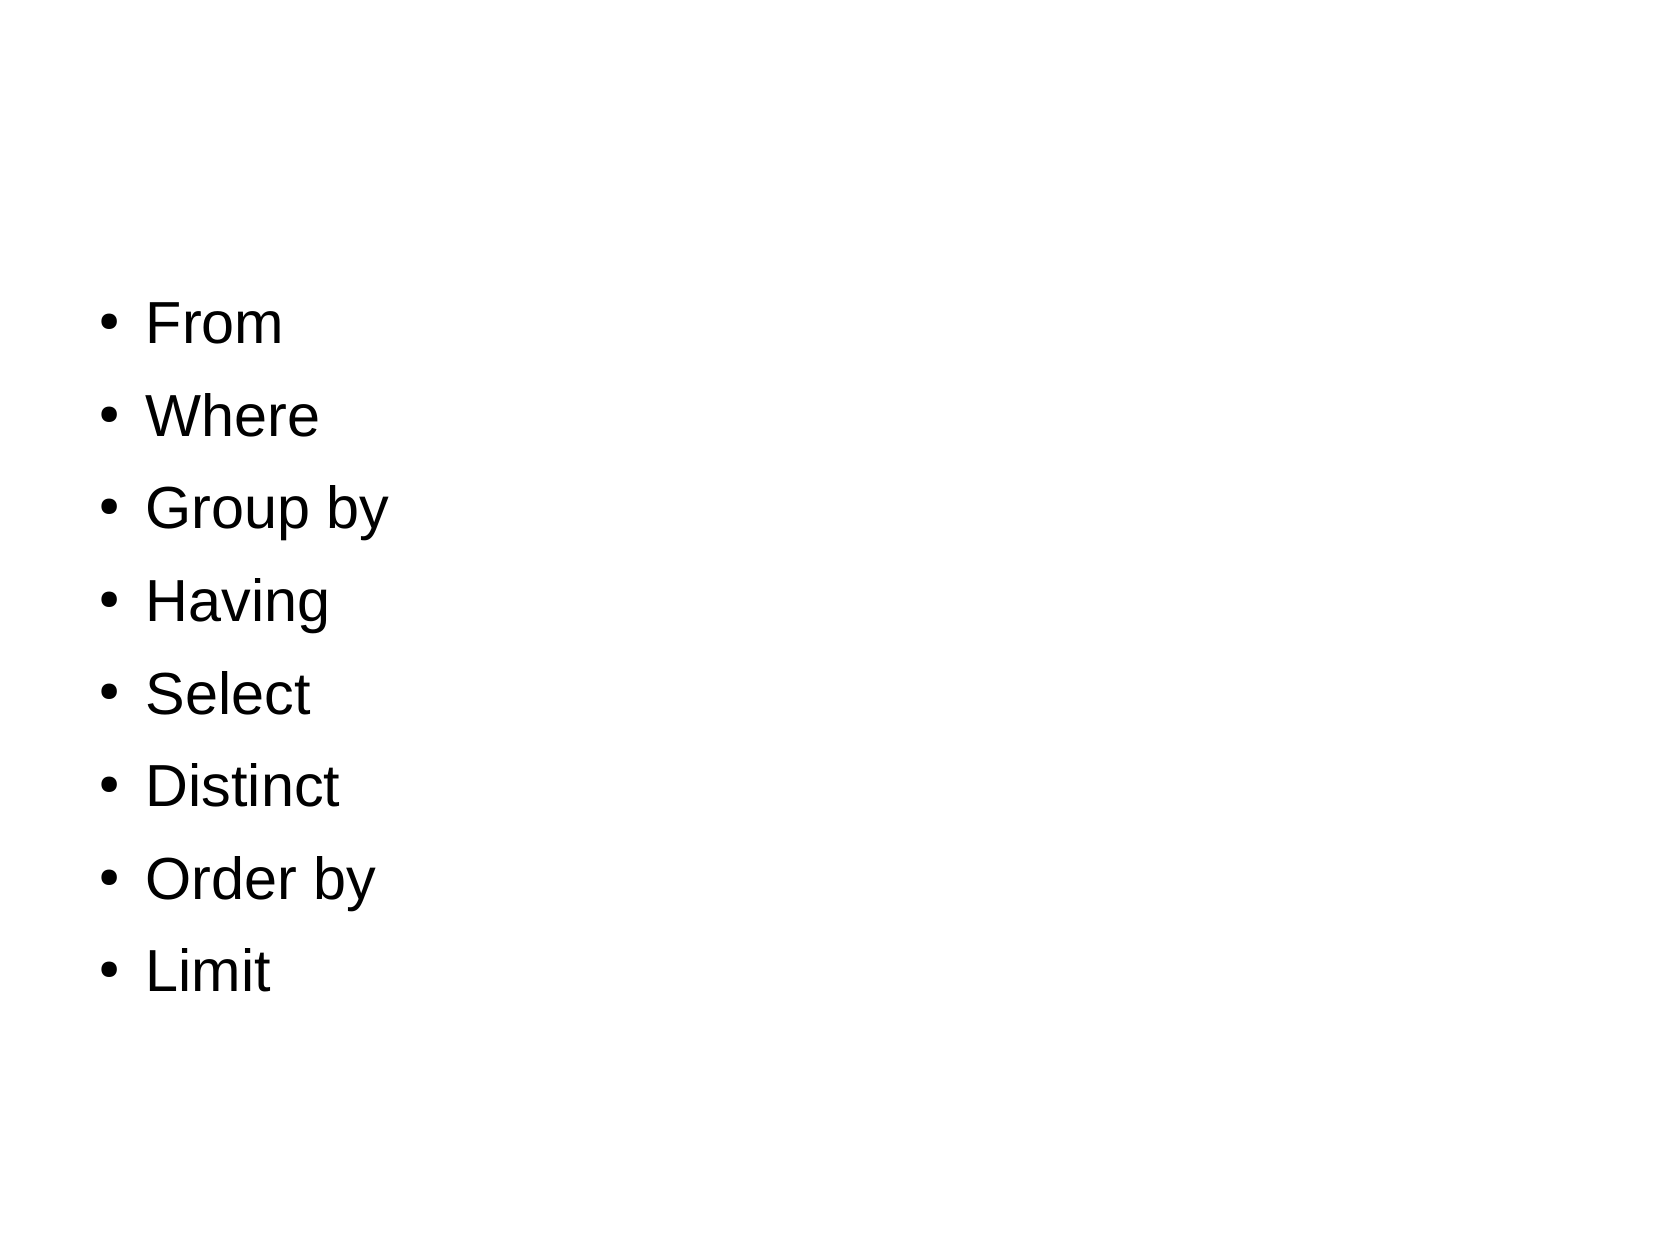

#
From
Where
Group by
Having
Select
Distinct
Order by
Limit